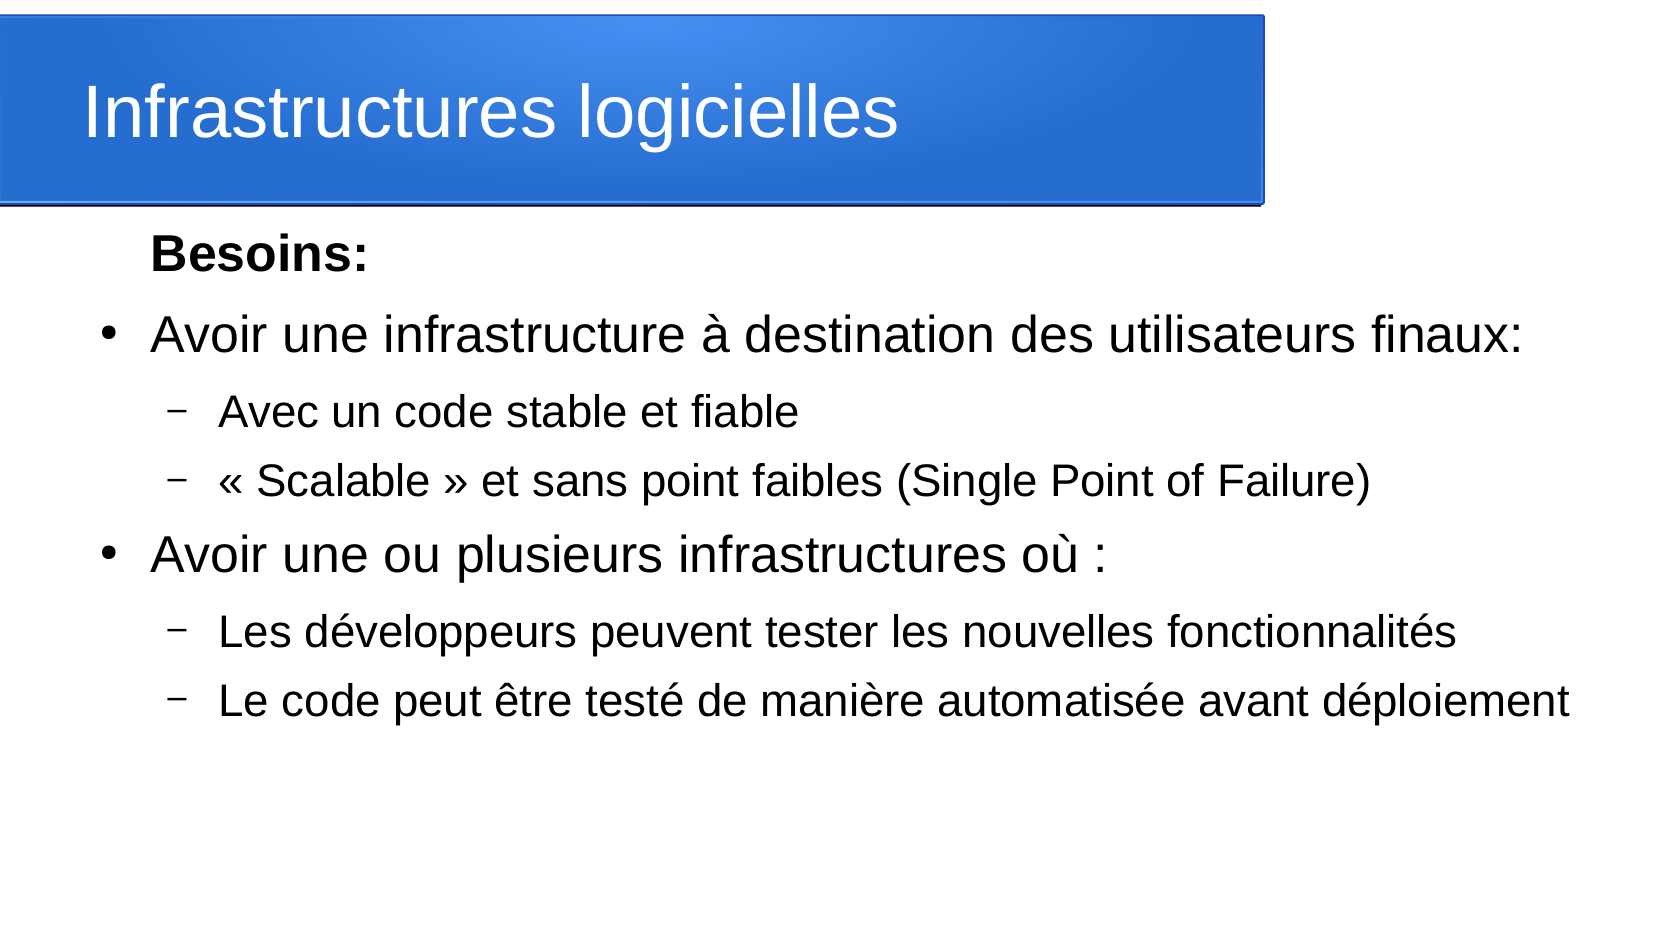

# Infrastructures logicielles
Besoins:
Avoir une infrastructure à destination des utilisateurs finaux:
Avec un code stable et fiable
« Scalable » et sans point faibles (Single Point of Failure)
Avoir une ou plusieurs infrastructures où :
Les développeurs peuvent tester les nouvelles fonctionnalités
Le code peut être testé de manière automatisée avant déploiement